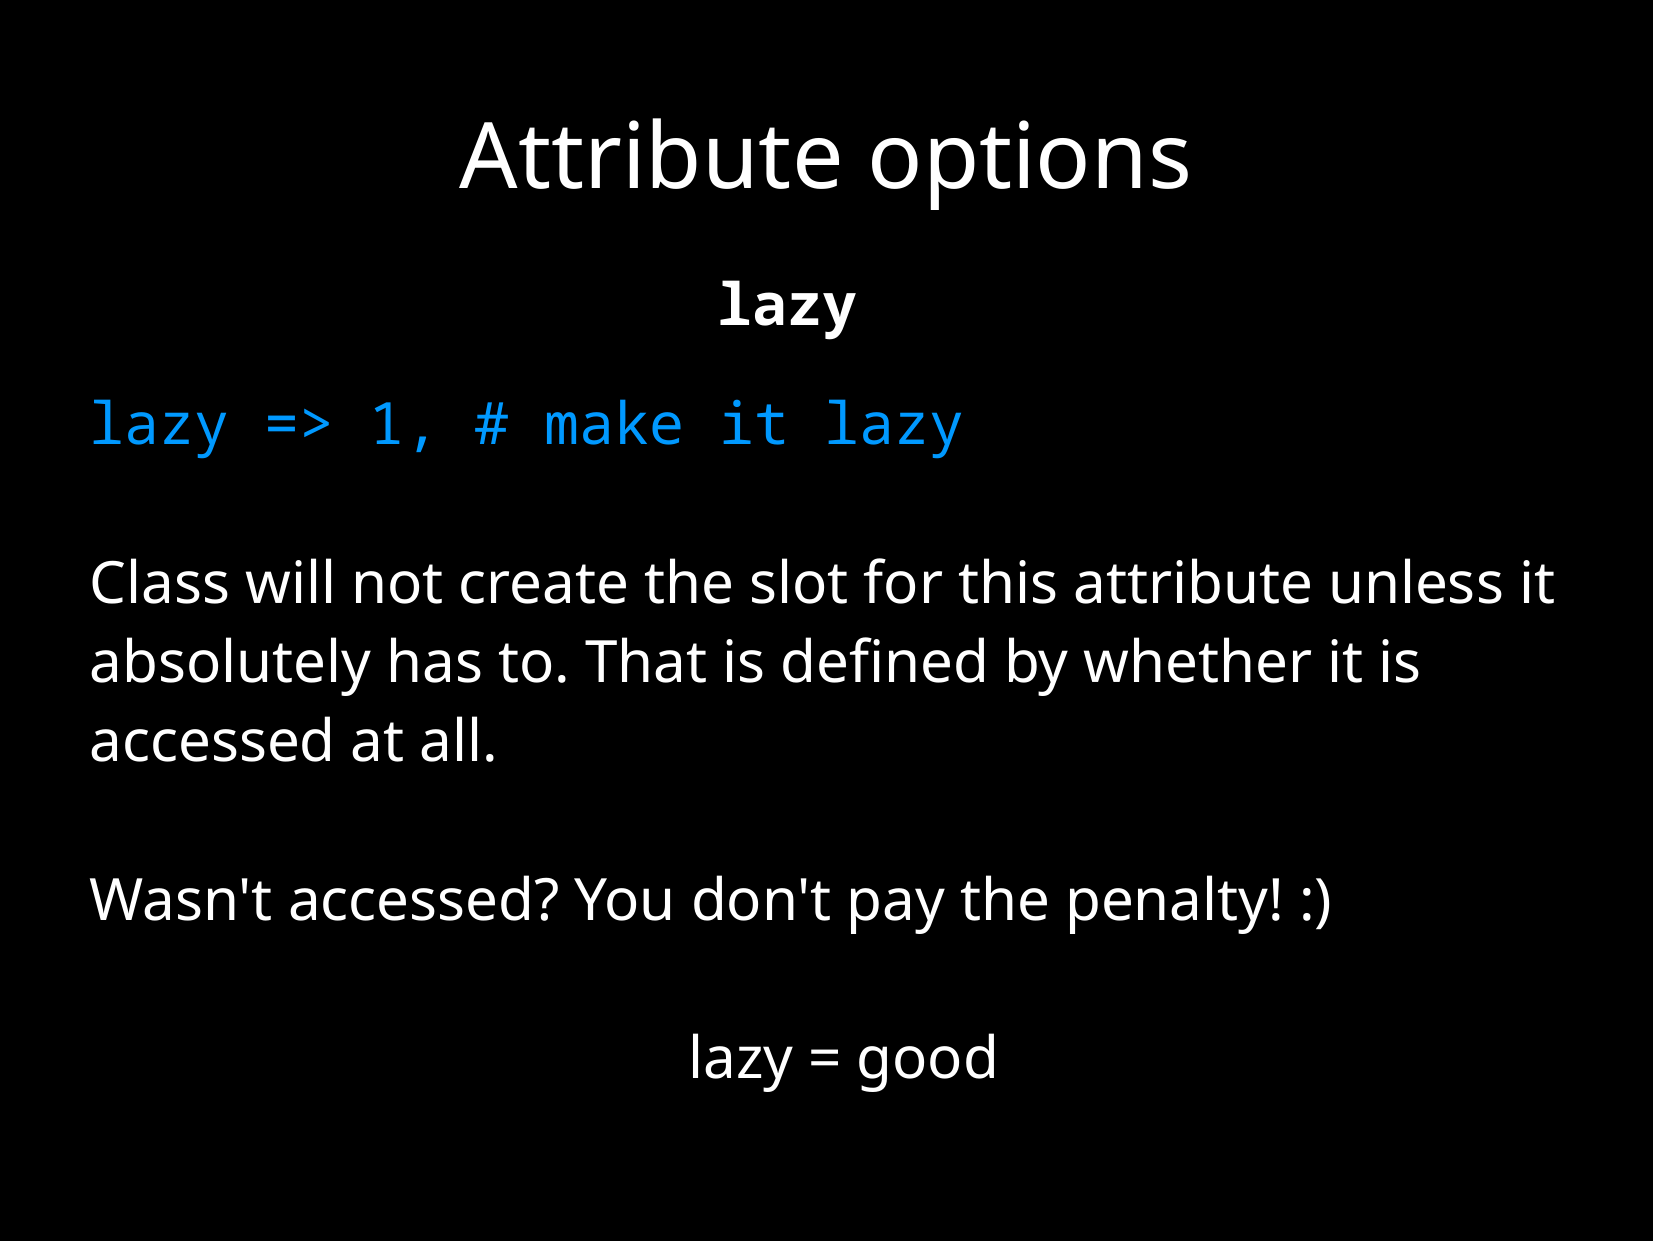

# Attribute options
lazy
lazy => 1, # make it lazy
Class will not create the slot for this attribute unless it absolutely has to. That is defined by whether it is accessed at all.
Wasn't accessed? You don't pay the penalty! :)
lazy = good